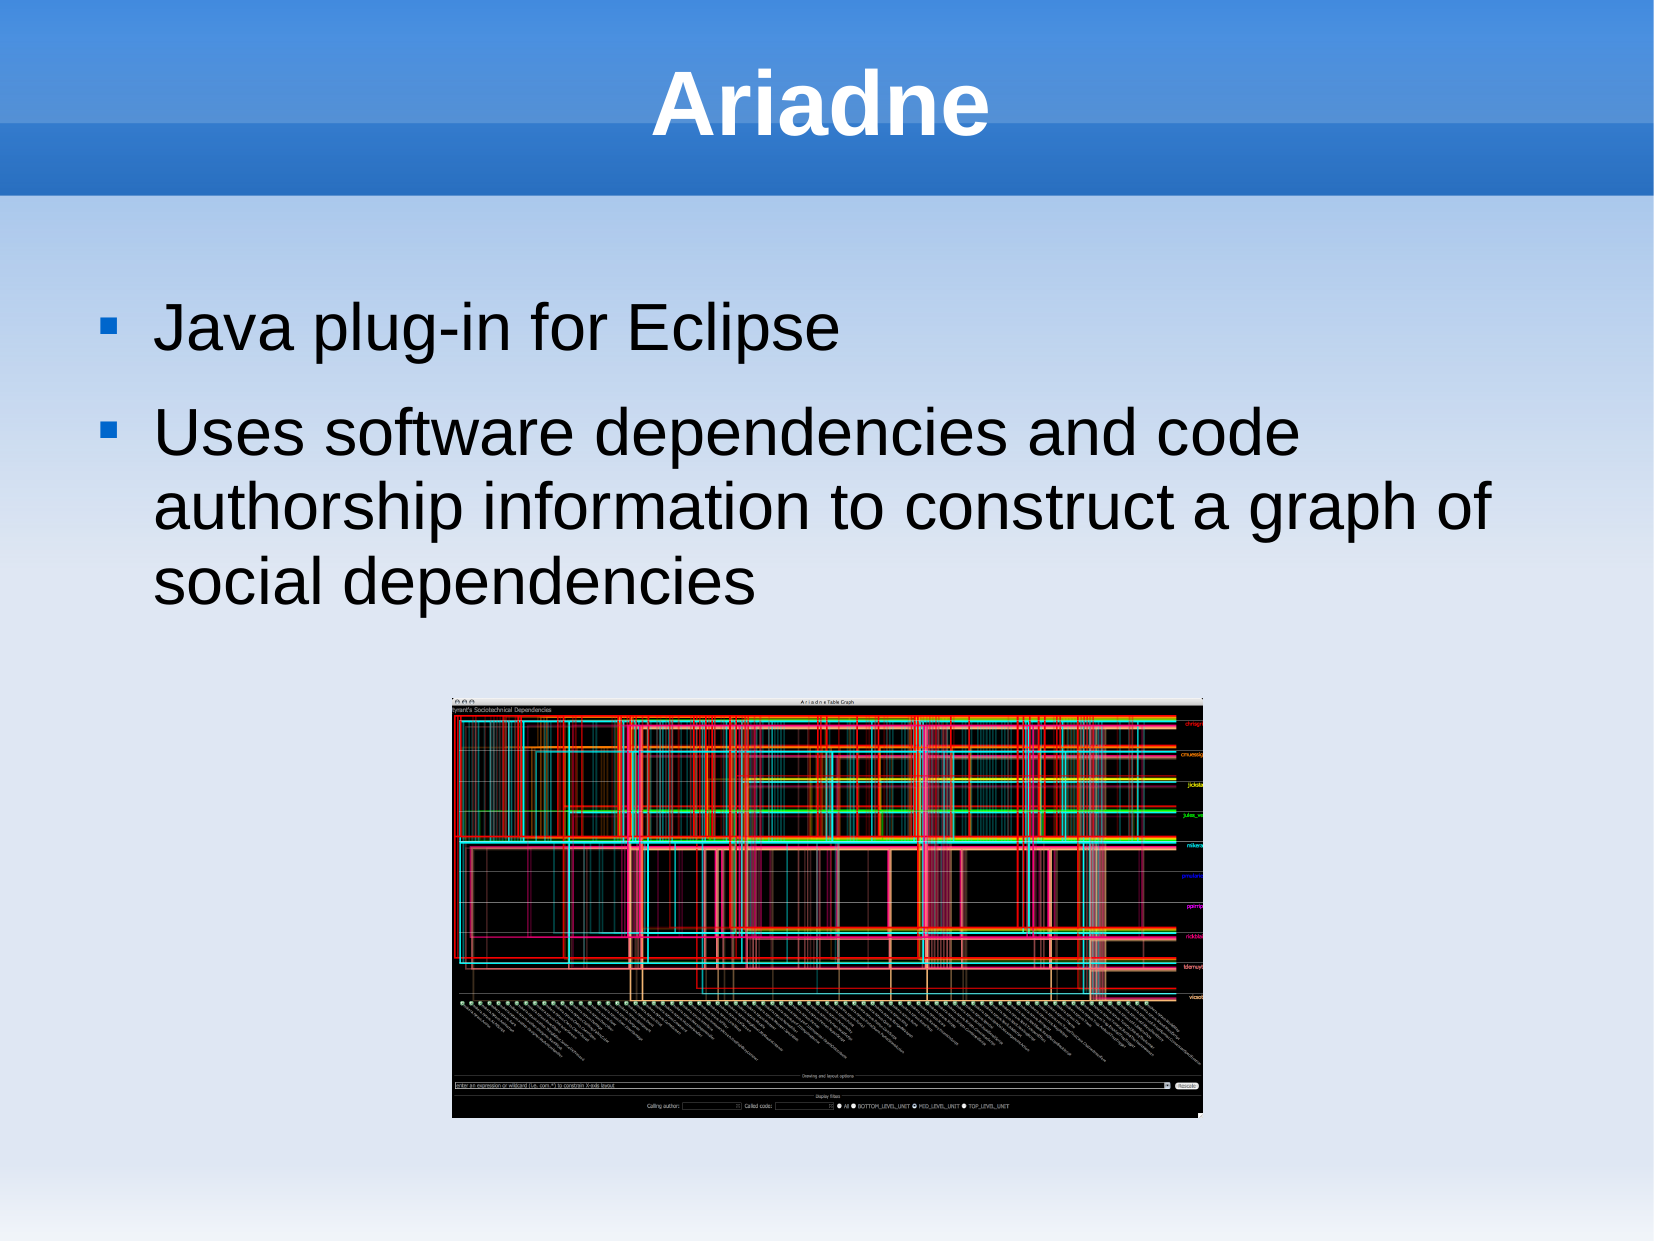

# Ariadne
Java plug-in for Eclipse
Uses software dependencies and code authorship information to construct a graph of social dependencies